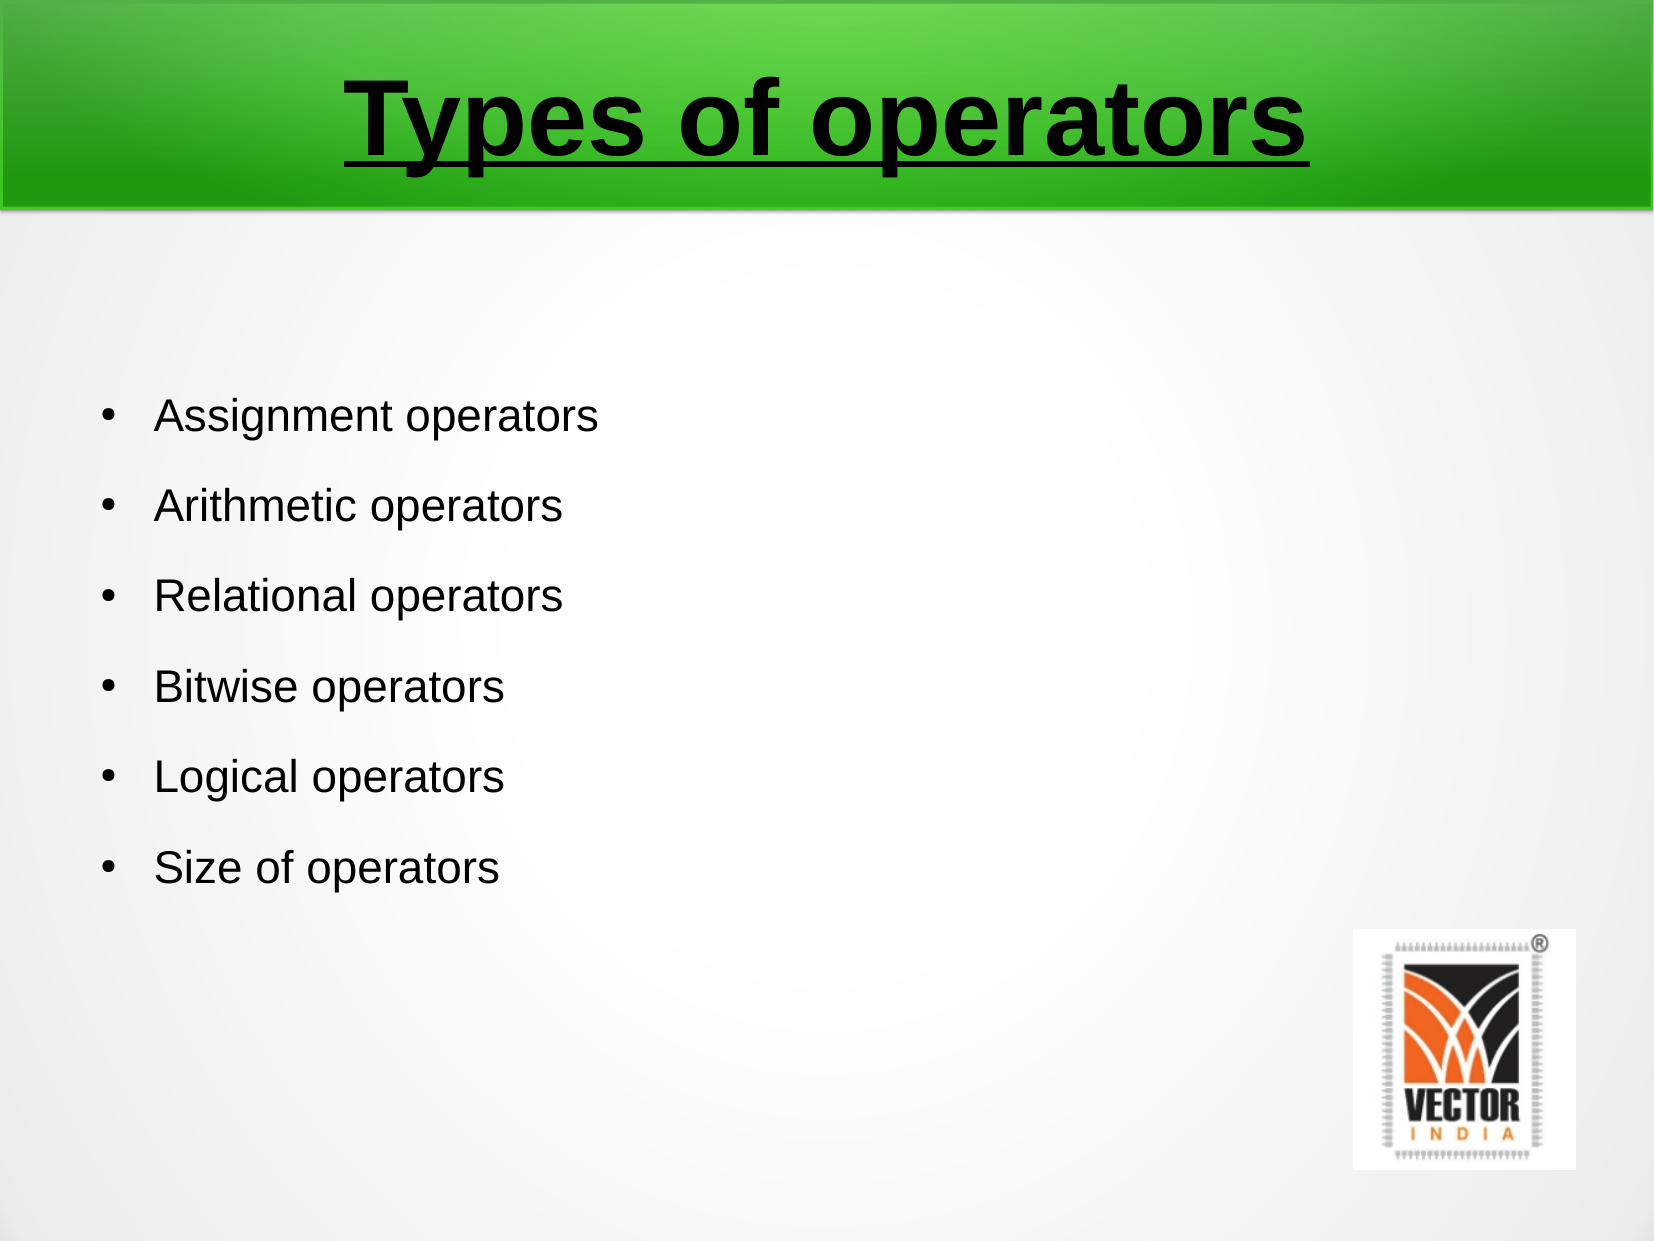

# Types of operators
Assignment operators
Arithmetic operators
Relational operators
Bitwise operators
Logical operators
Size of operators